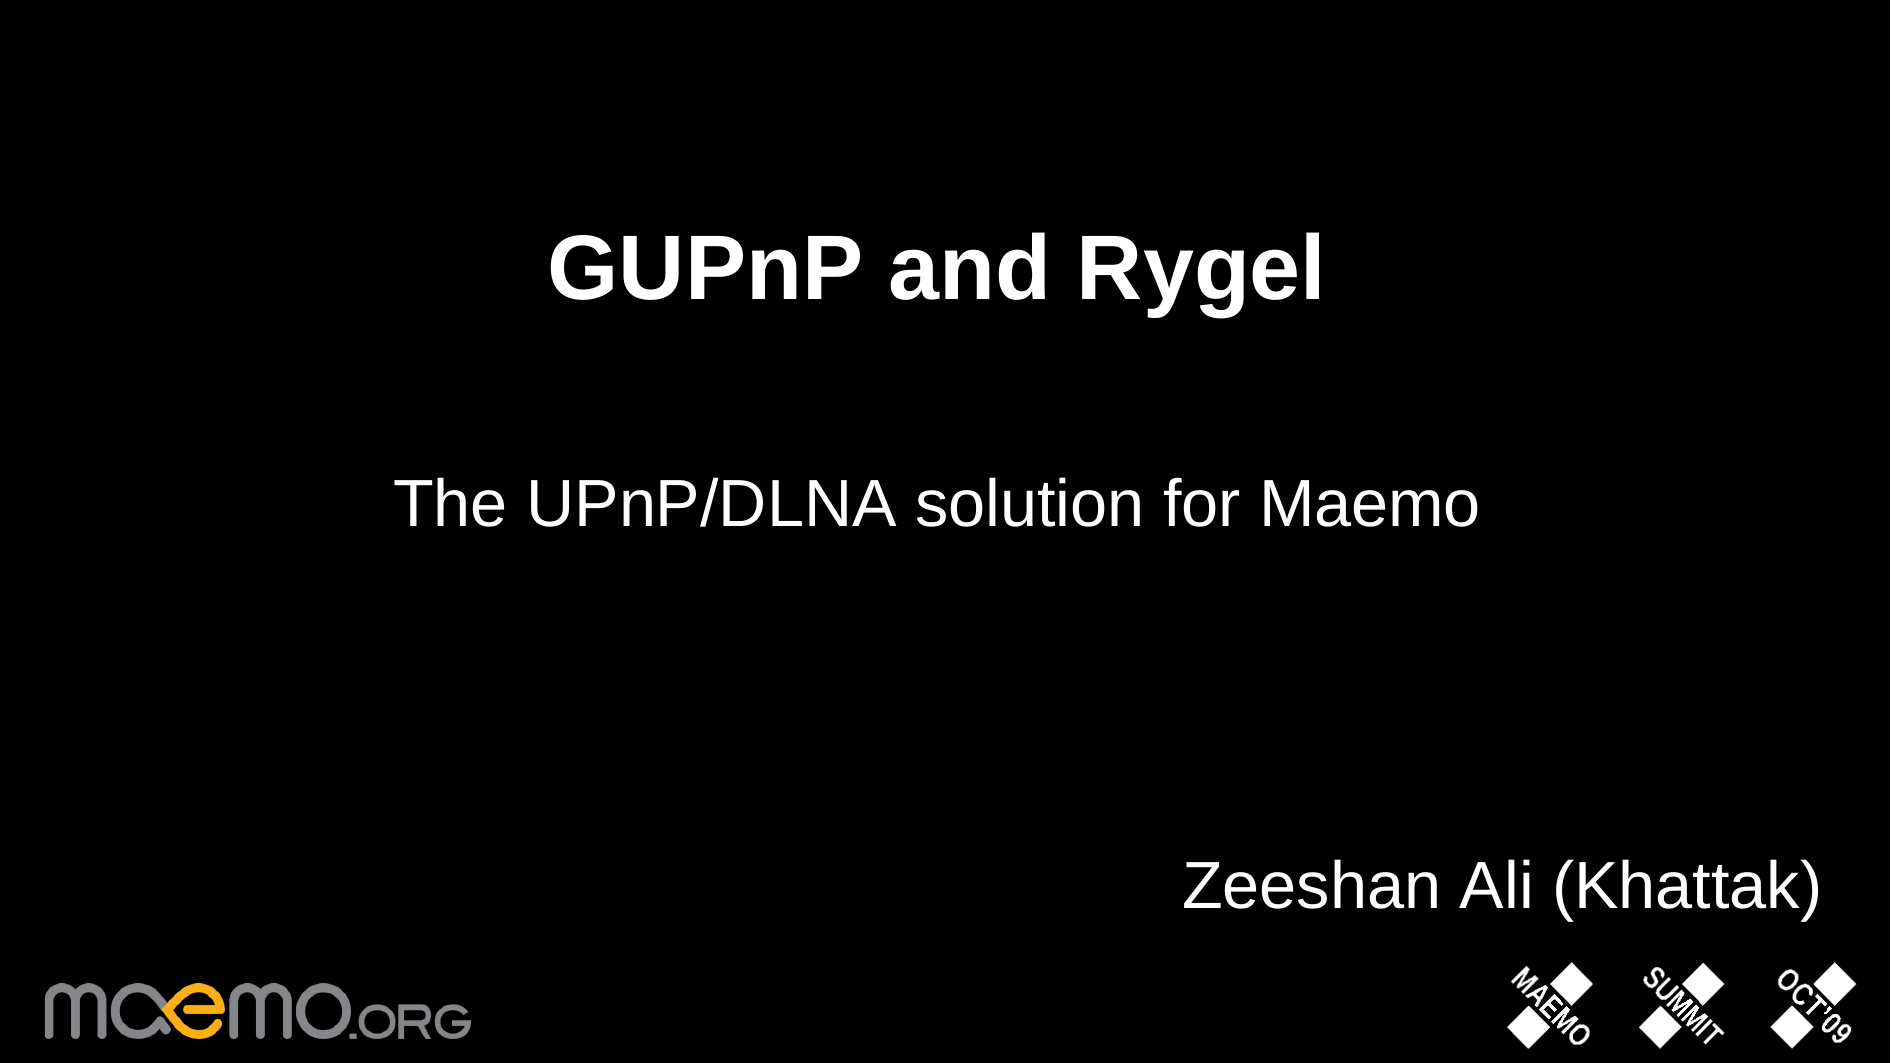

# GUPnP and Rygel
The UPnP/DLNA solution for Maemo
Zeeshan Ali (Khattak)
© 2008 Nokia 	 V1-Filename.ppt / YYYY-MM-DD / Initials